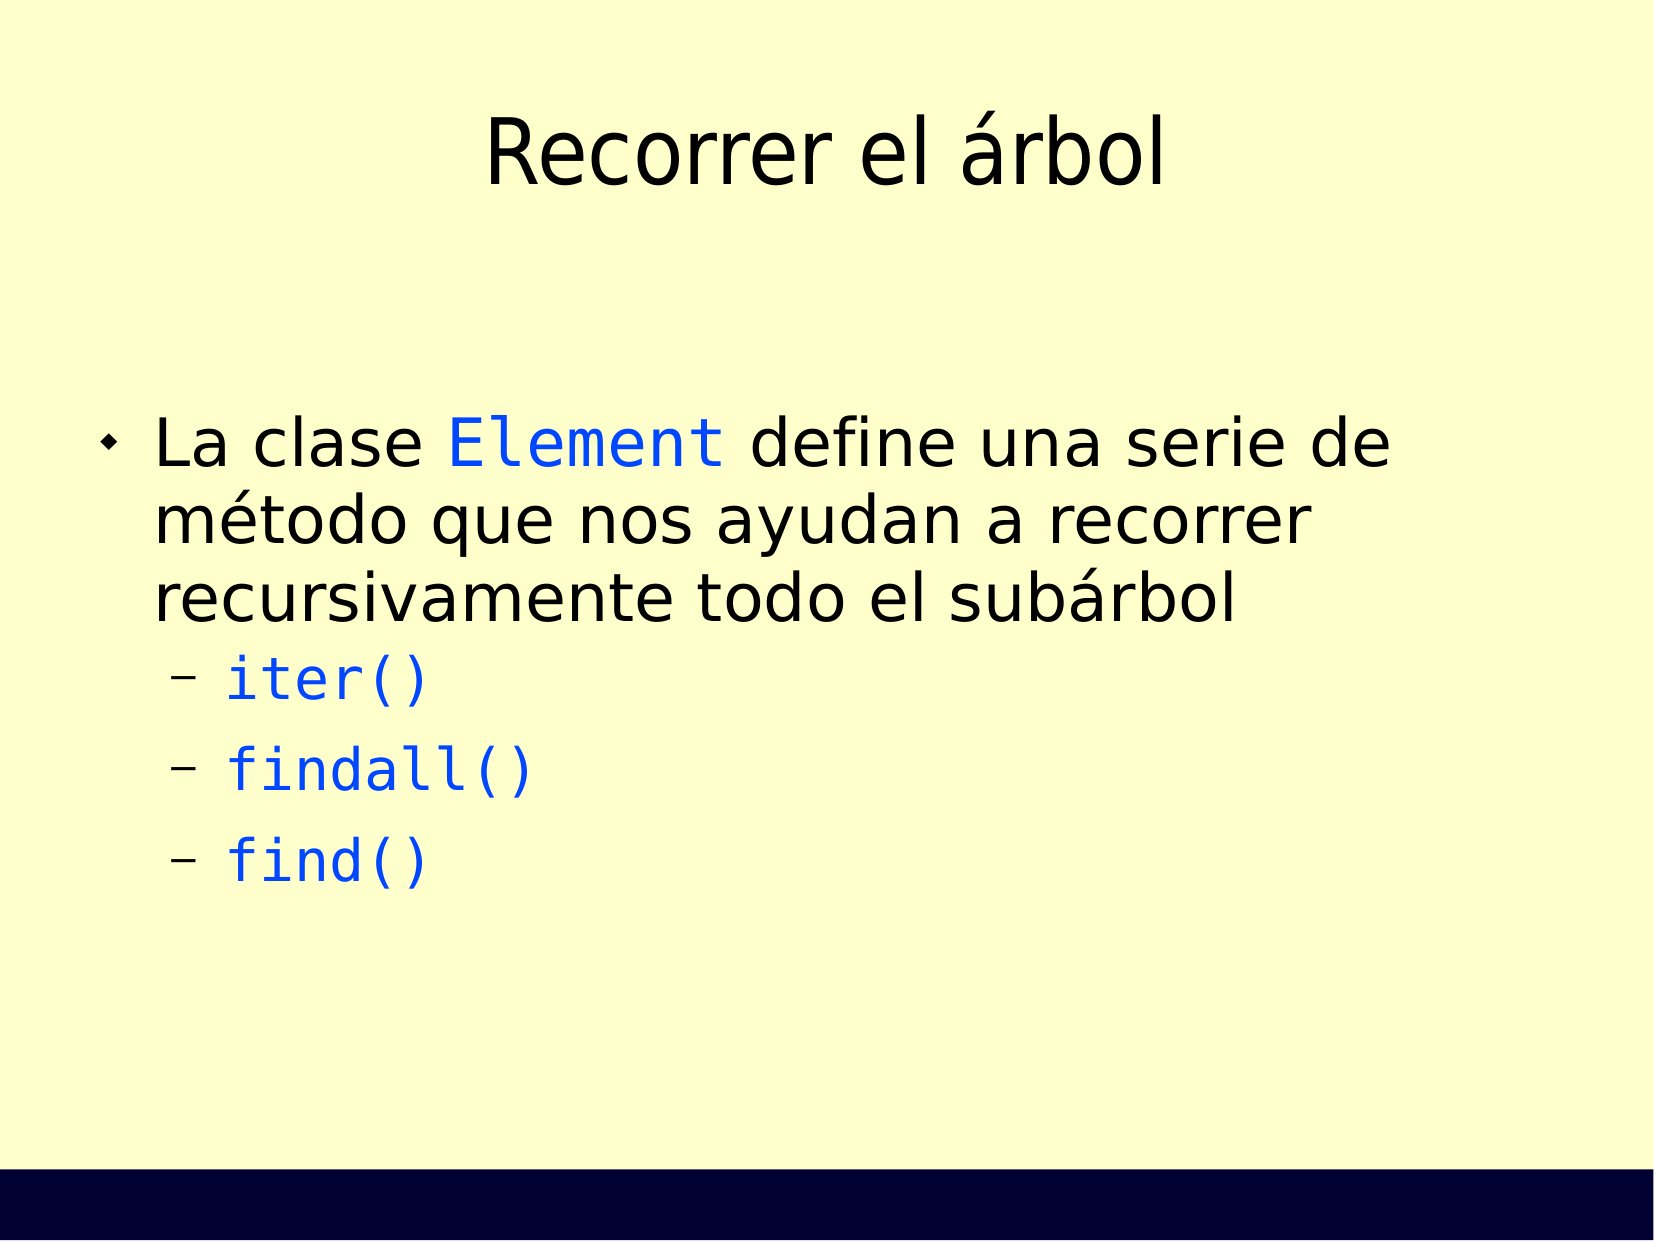

# Recorrer el árbol
La clase Element define una serie de método que nos ayudan a recorrer recursivamente todo el subárbol
iter()
findall()
find()